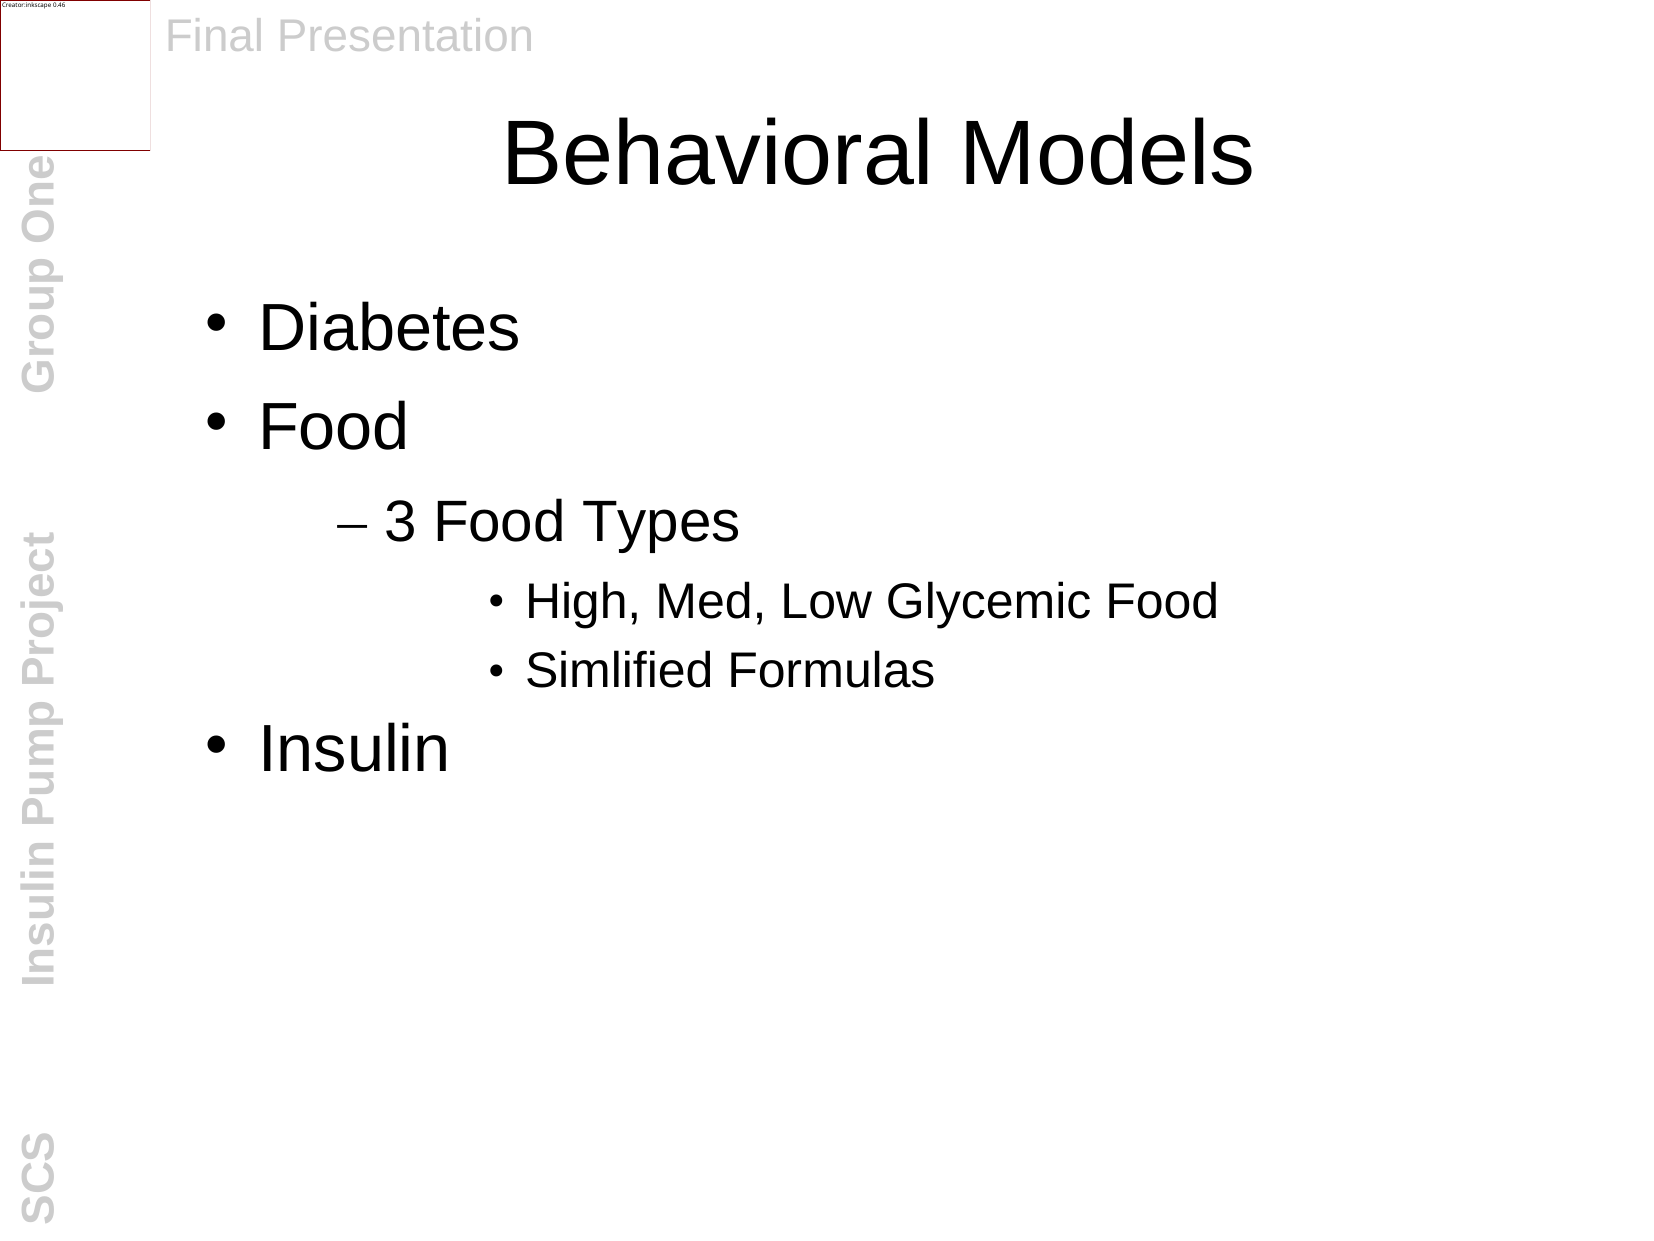

# Behavioral Models
Diabetes
Food
3 Food Types
High, Med, Low Glycemic Food
Simlified Formulas
Insulin